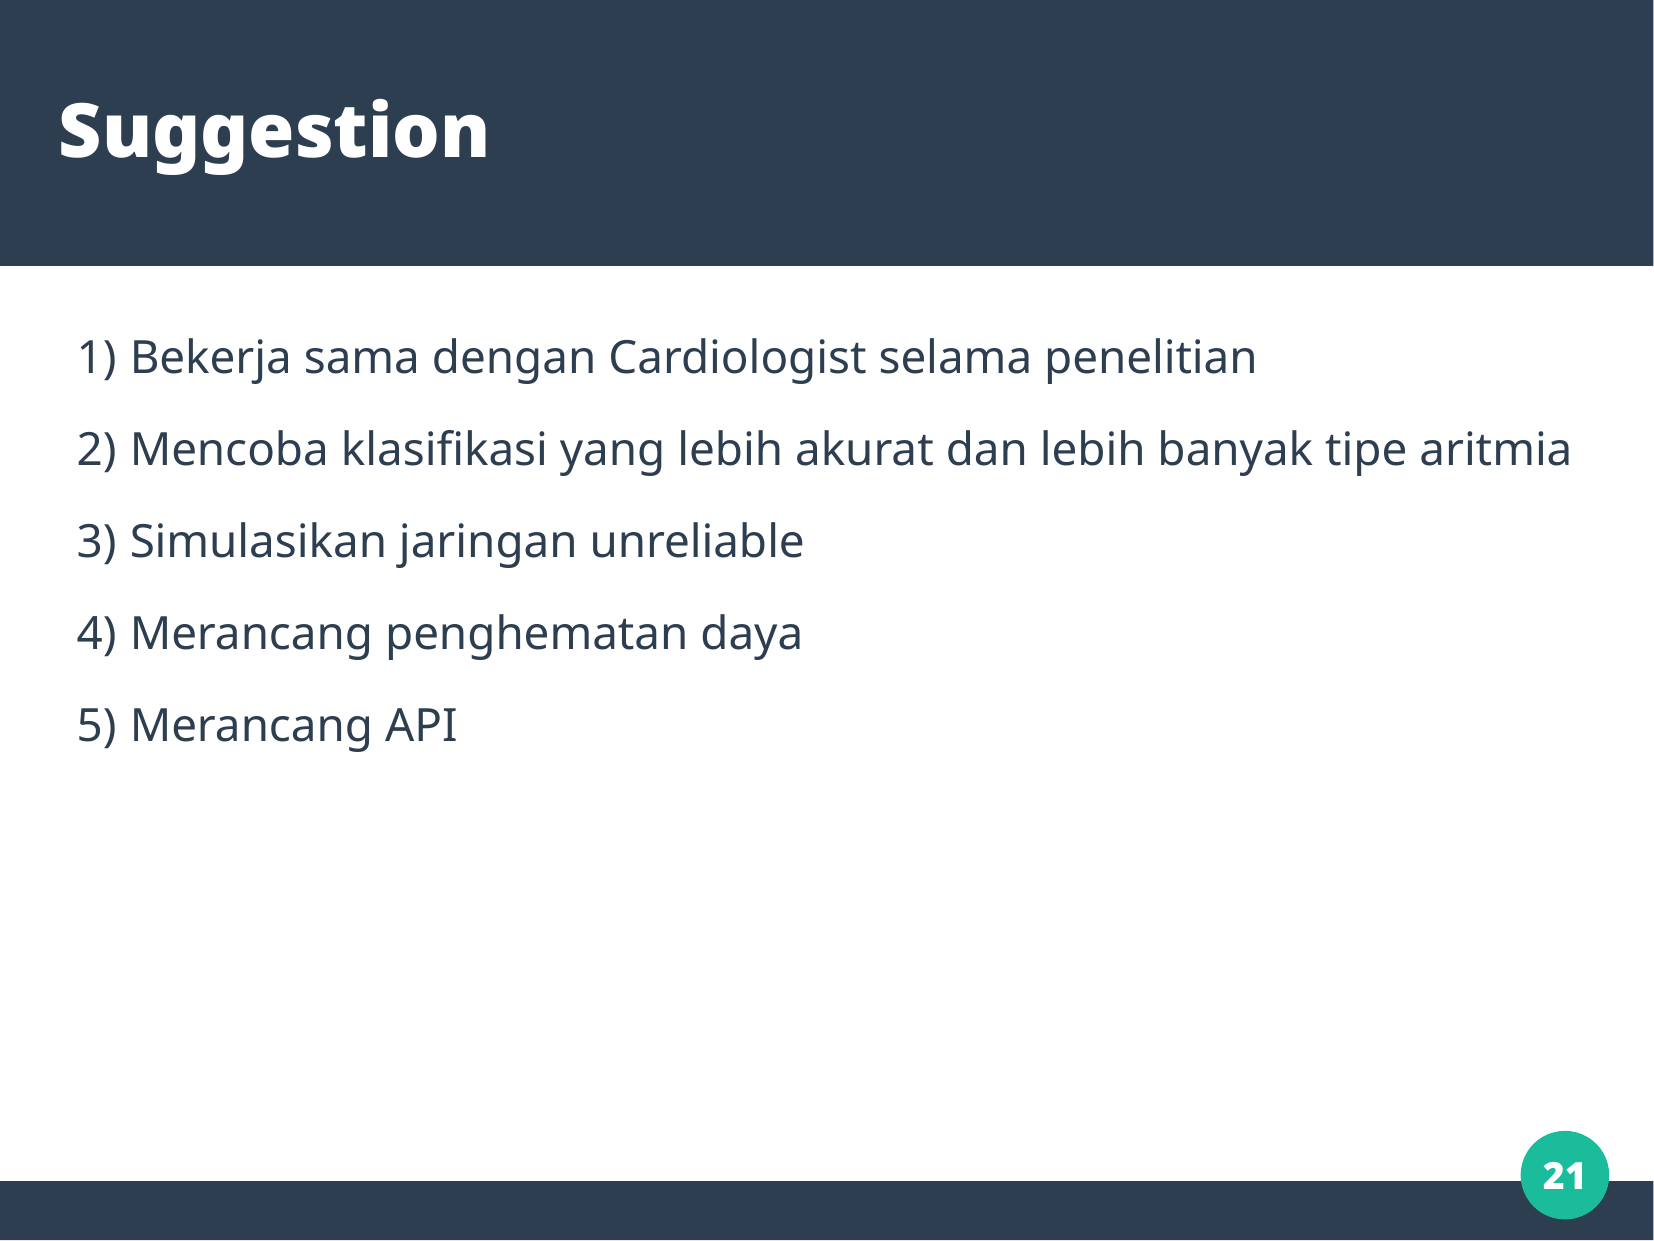

# Suggestion
Bekerja sama dengan Cardiologist selama penelitian
Mencoba klasifikasi yang lebih akurat dan lebih banyak tipe aritmia
Simulasikan jaringan unreliable
Merancang penghematan daya
Merancang API
21